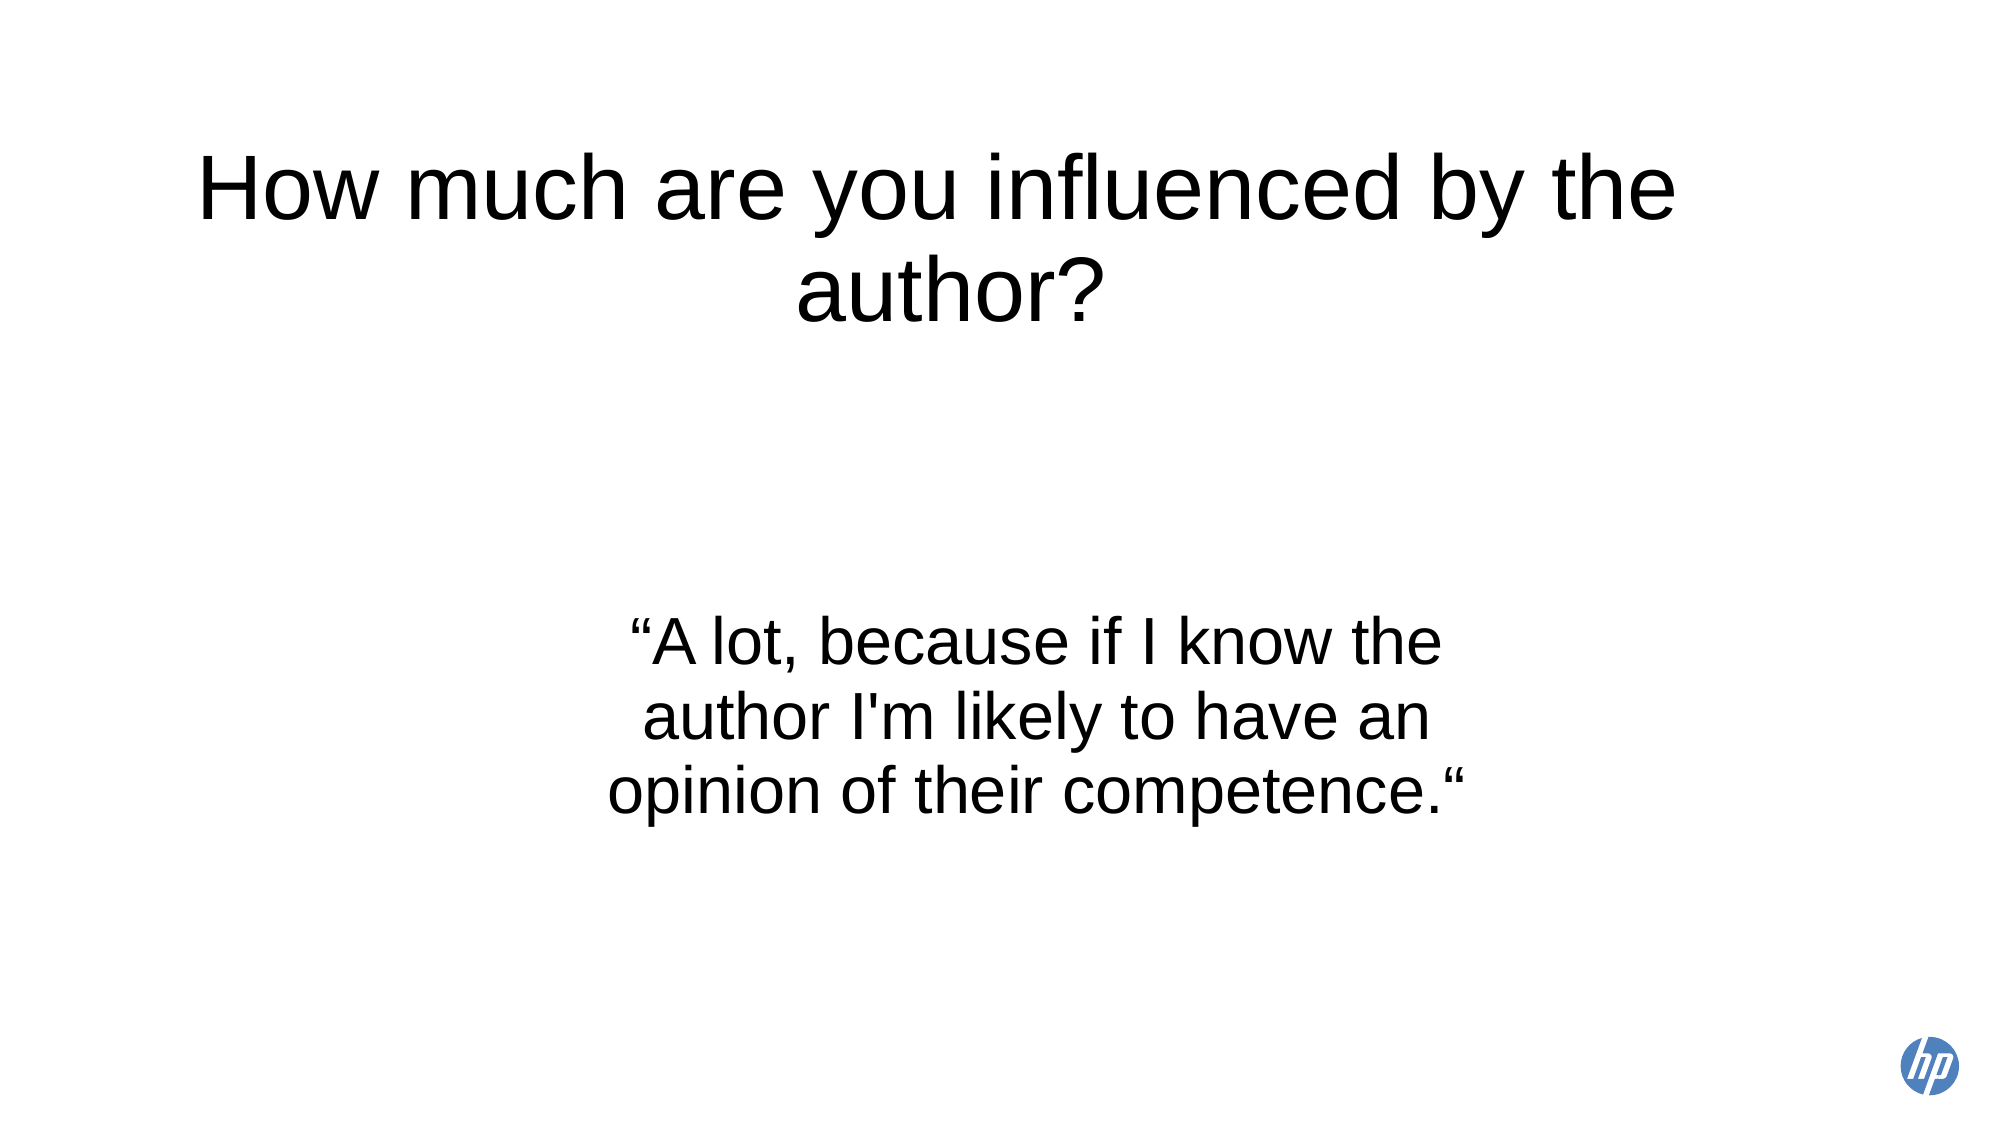

# How much are you influenced by the author?
“A lot, because if I know the author I'm likely to have an opinion of their competence.“